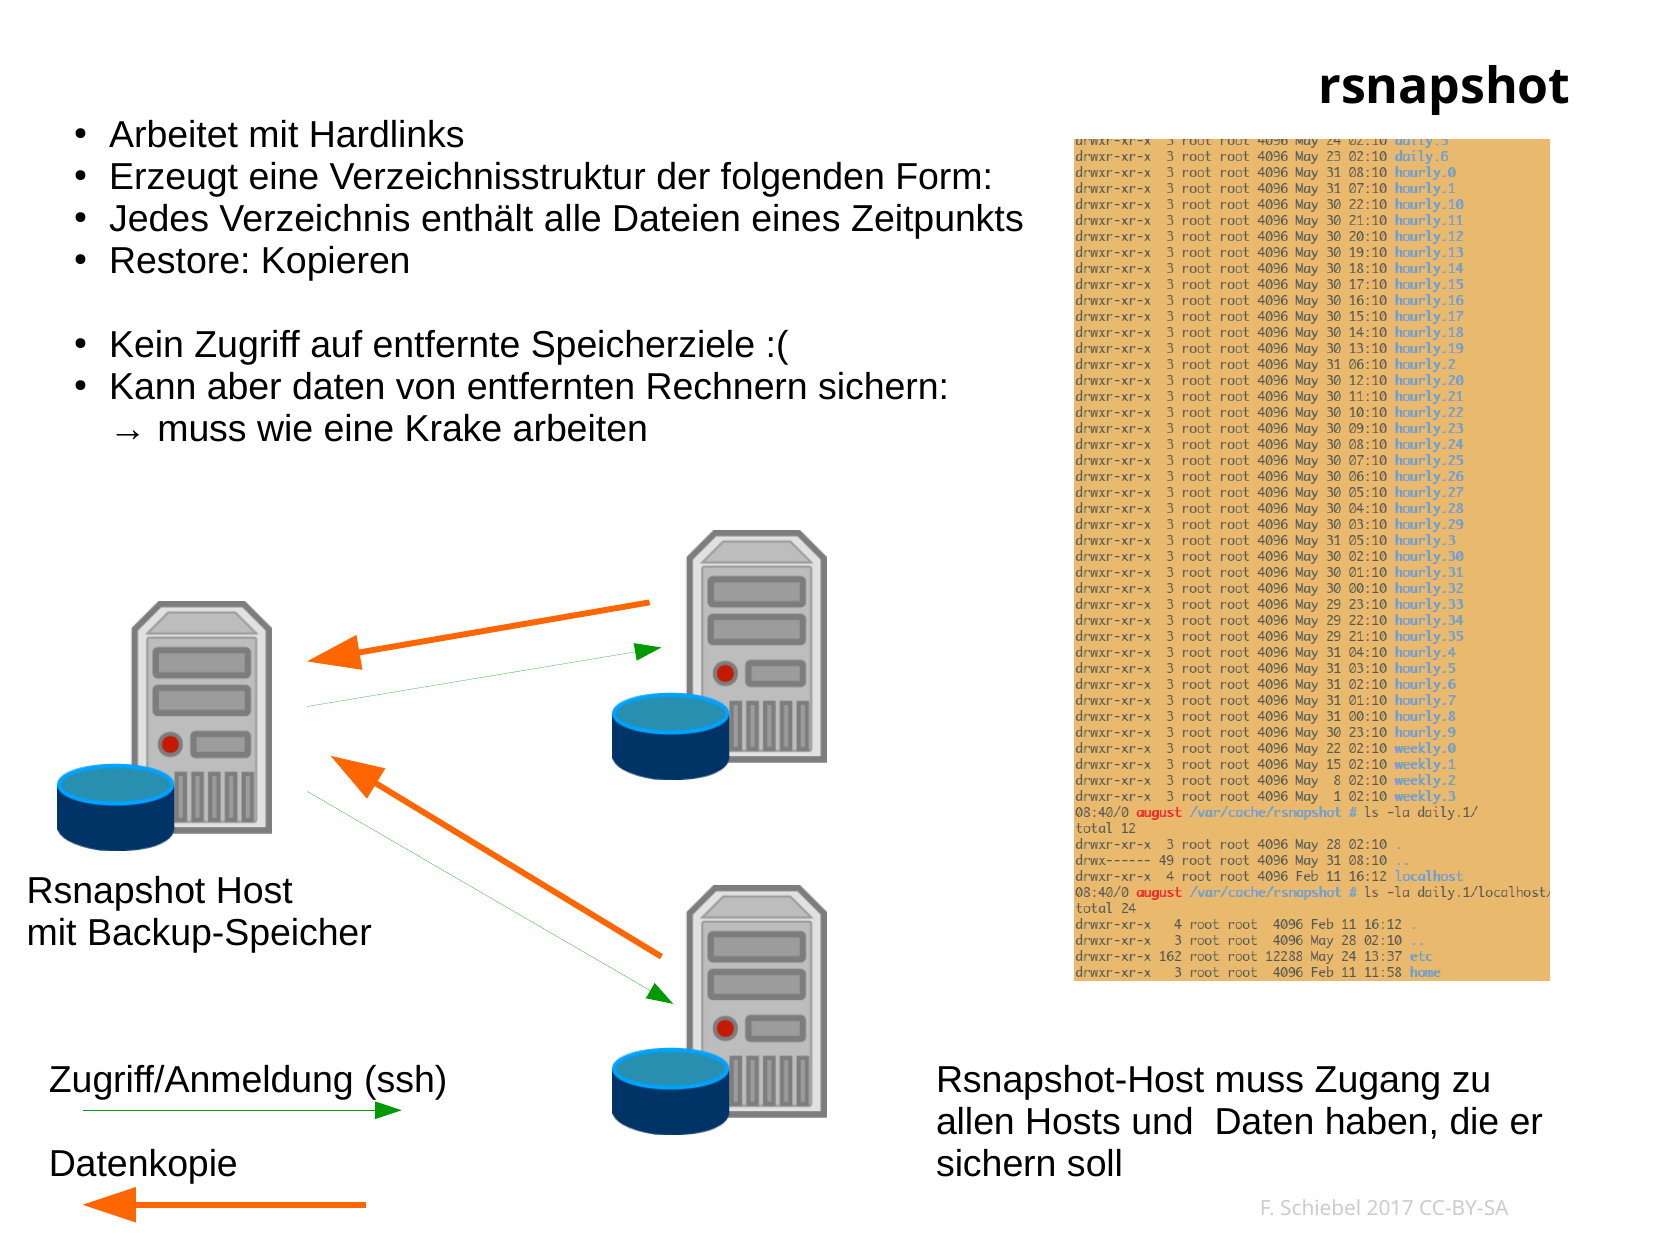

# rsnapshot
Arbeitet mit Hardlinks
Erzeugt eine Verzeichnisstruktur der folgenden Form:
Jedes Verzeichnis enthält alle Dateien eines Zeitpunkts
Restore: Kopieren
Kein Zugriff auf entfernte Speicherziele :(
Kann aber daten von entfernten Rechnern sichern:
→ muss wie eine Krake arbeiten
Rsnapshot Host
mit Backup-Speicher
Zugriff/Anmeldung (ssh)
Datenkopie
Rsnapshot-Host muss Zugang zu allen Hosts und Daten haben, die er sichern soll